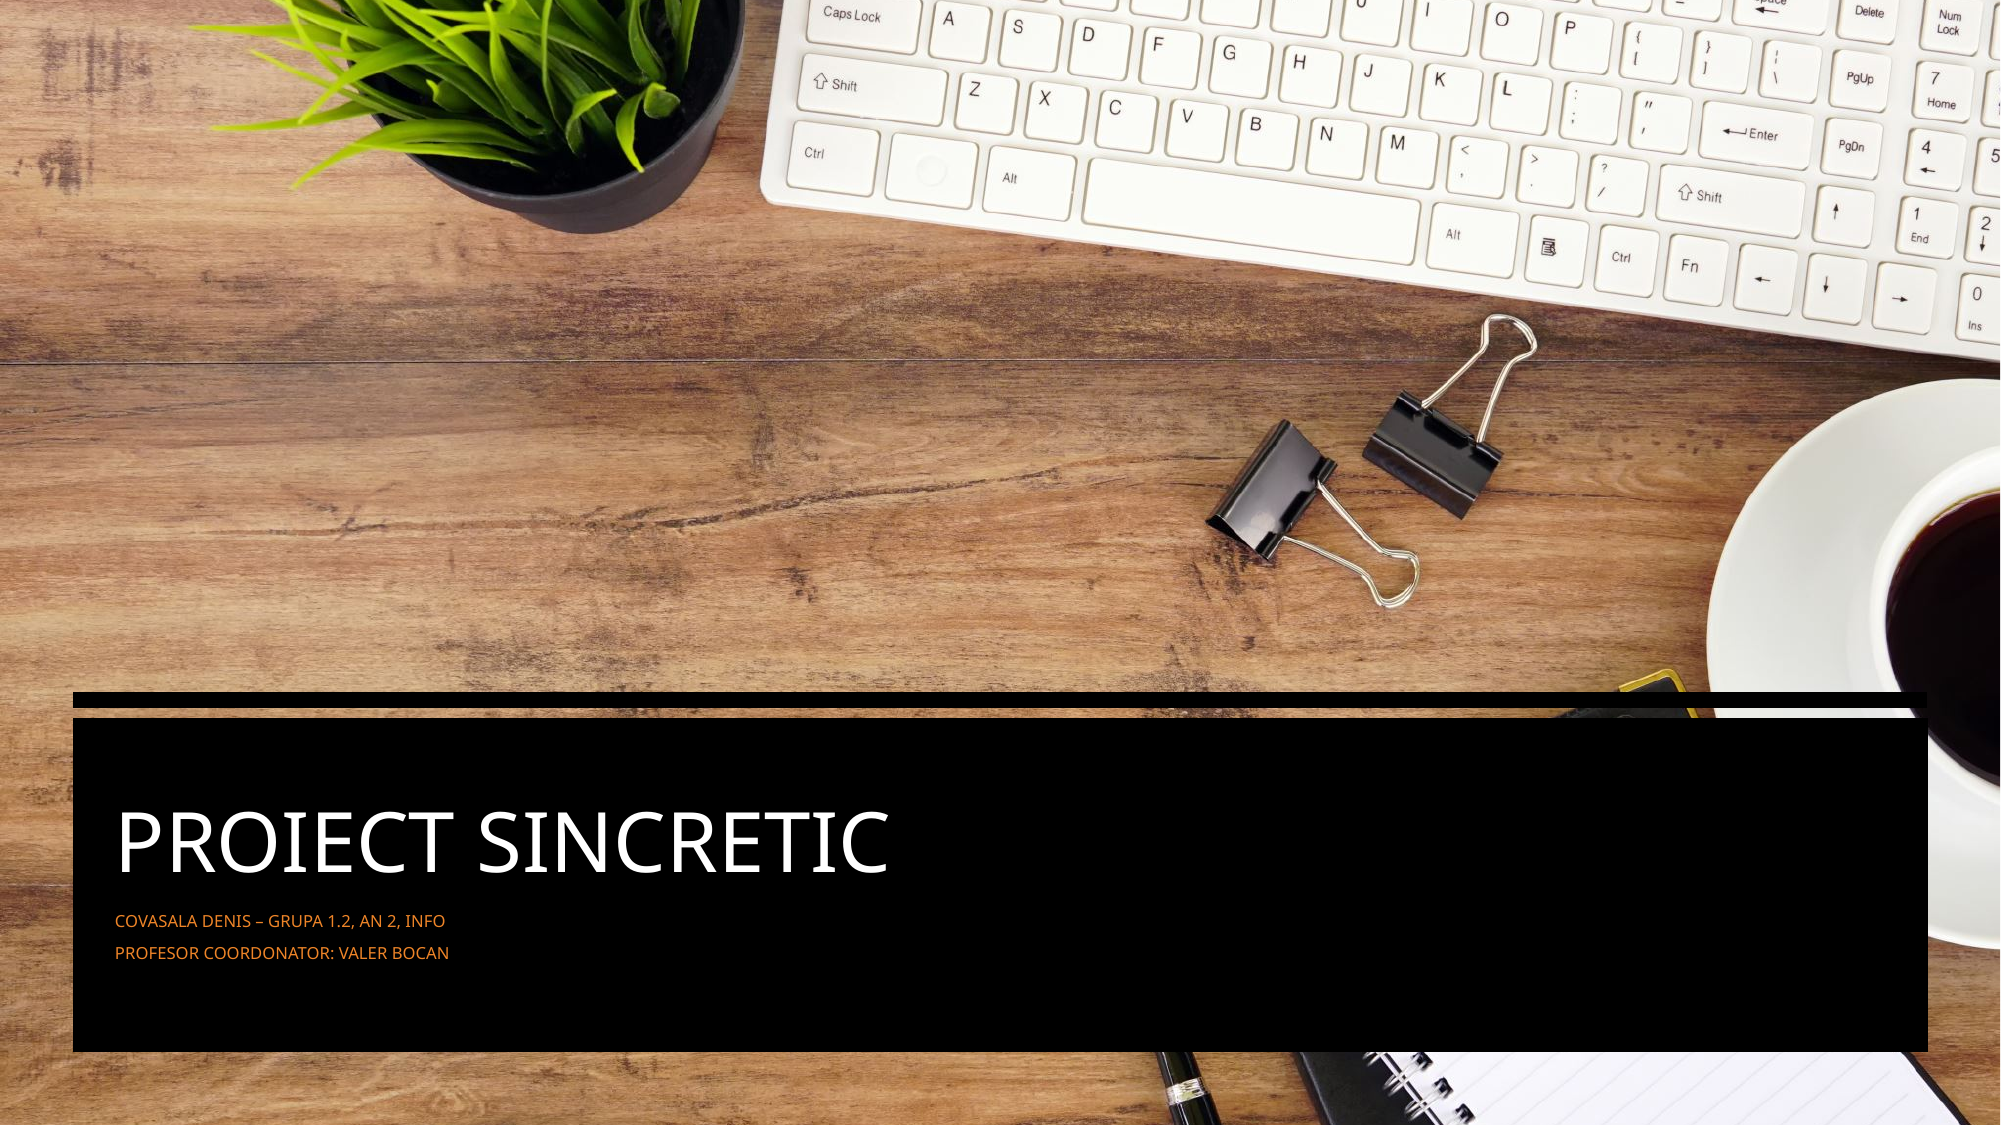

# Proiect Sincretic
Covasala Denis – grupa 1.2, an 2, Info
Profesor coordonator: Valer Bocan